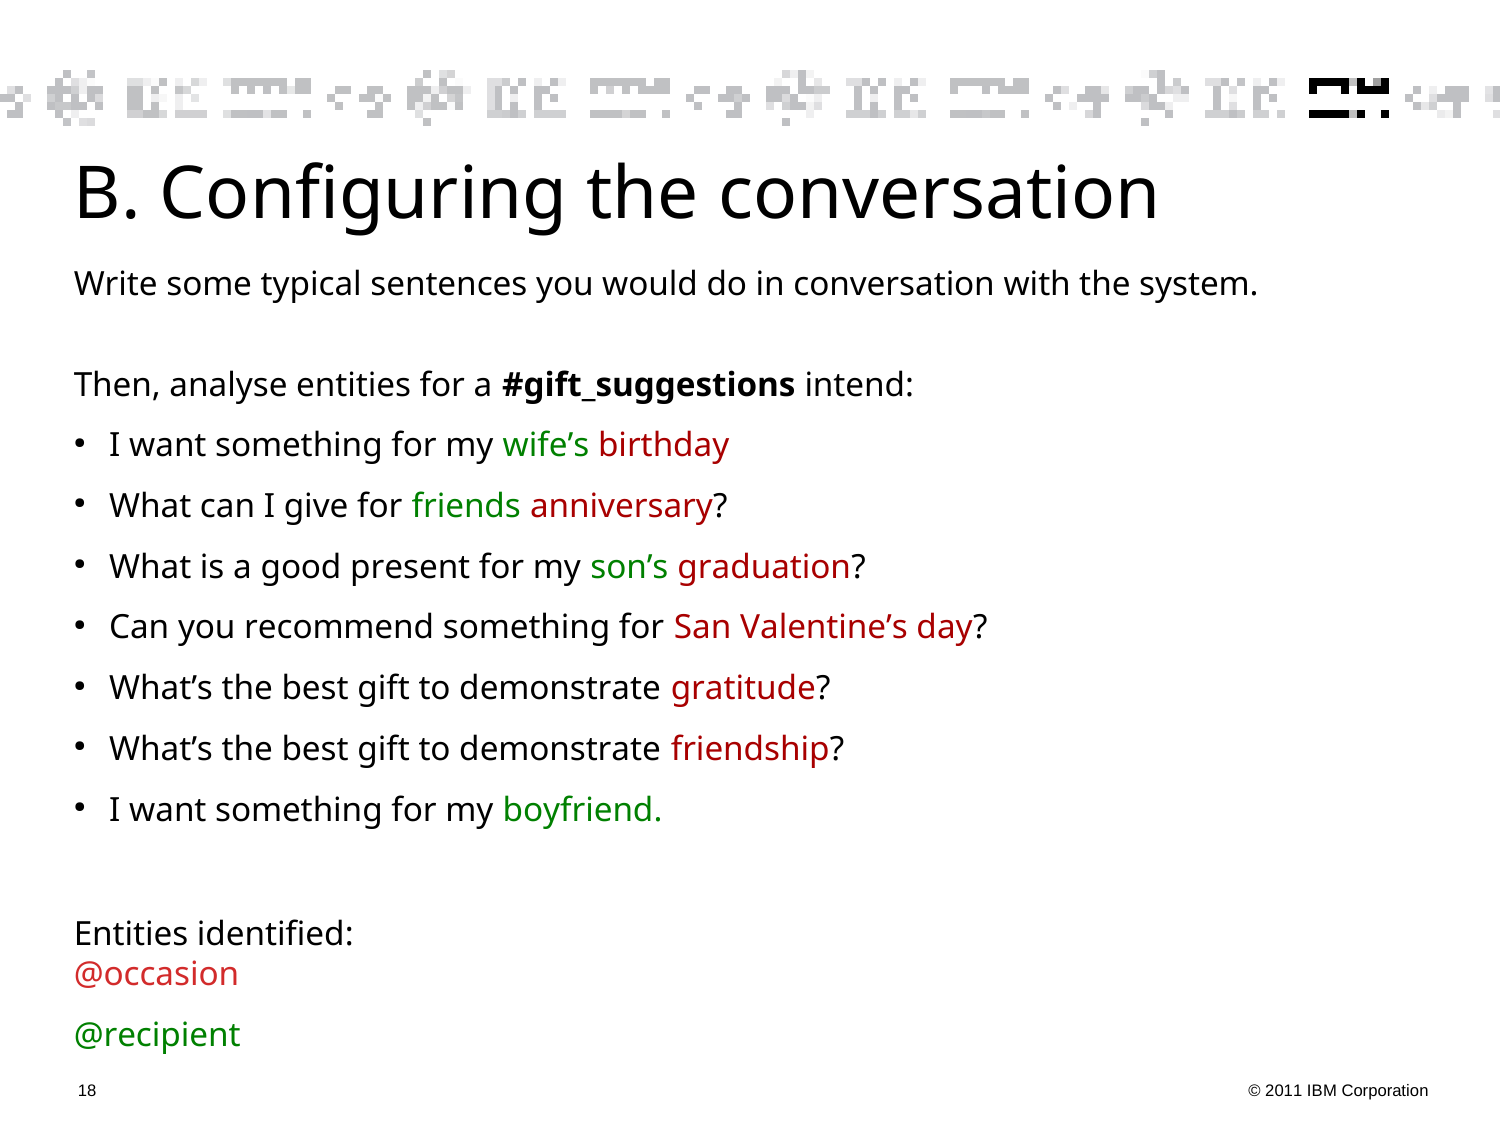

# B. Configuring the conversation
Write some typical sentences you would do in conversation with the system.
Then, analyse entities for a #gift_suggestions intend:
I want something for my wife’s birthday
What can I give for friends anniversary?
What is a good present for my son’s graduation?
Can you recommend something for San Valentine’s day?
What’s the best gift to demonstrate gratitude?
What’s the best gift to demonstrate friendship?
I want something for my boyfriend.
Entities identified:
@occasion
@recipient
18